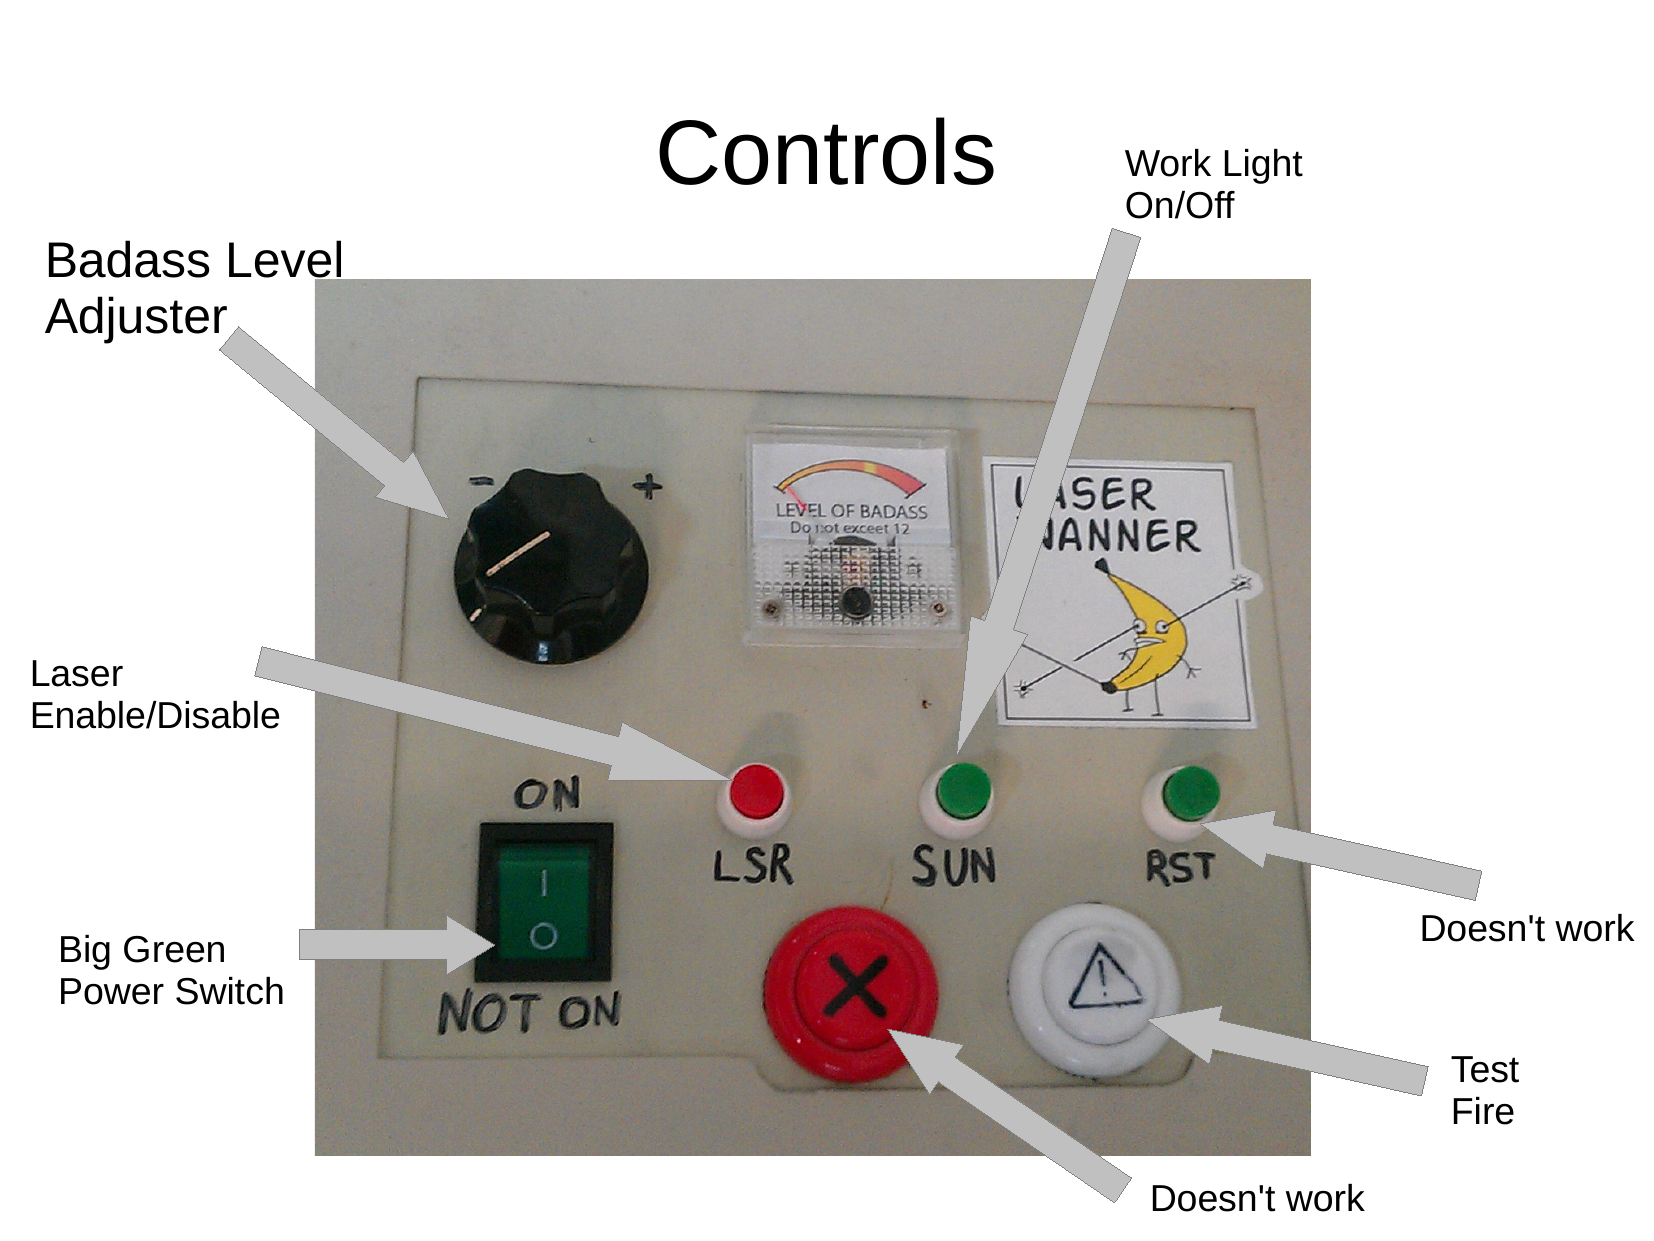

# Controls
Work Light
On/Off
Badass Level
Adjuster
Laser
Enable/Disable
Doesn't work
Big Green
Power Switch
Test
Fire
Doesn't work